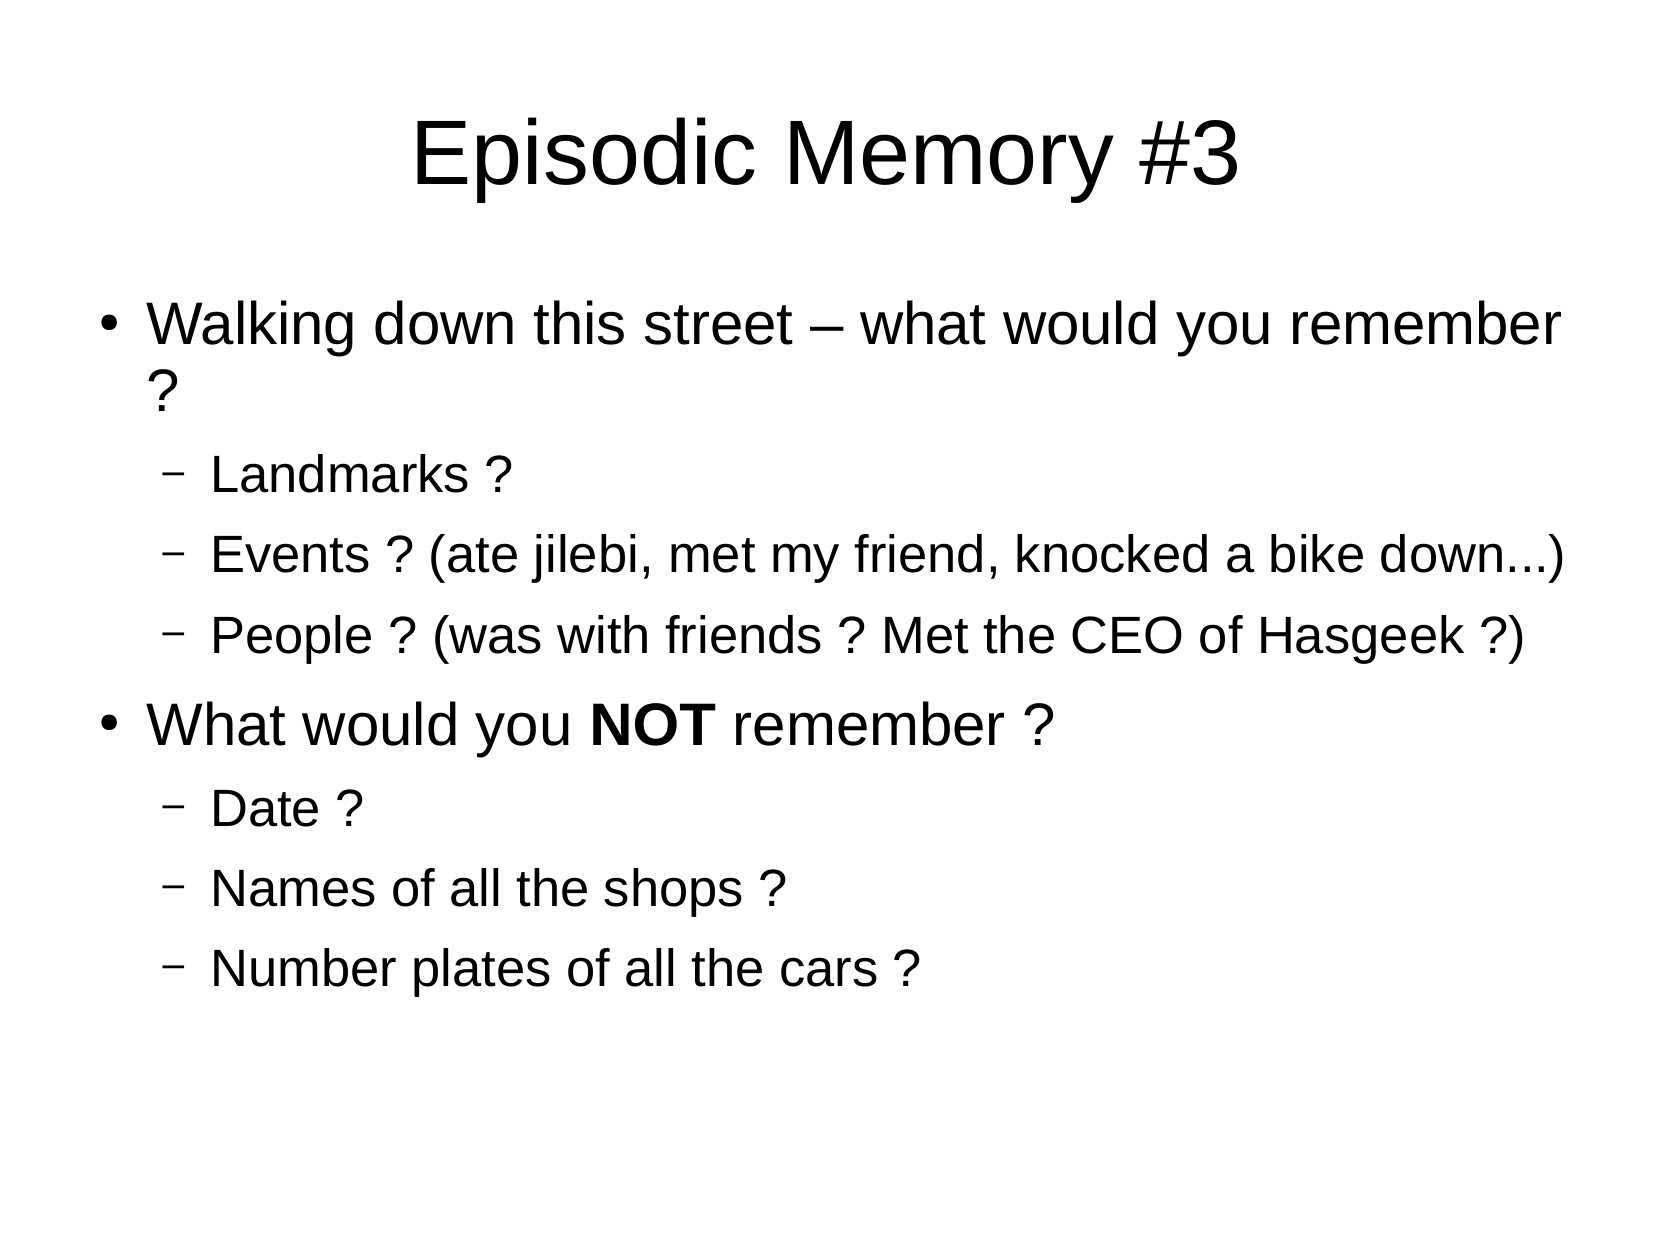

# Episodic Memory #3
Walking down this street – what would you remember ?
Landmarks ?
Events ? (ate jilebi, met my friend, knocked a bike down...)
People ? (was with friends ? Met the CEO of Hasgeek ?)
What would you NOT remember ?
Date ?
Names of all the shops ?
Number plates of all the cars ?